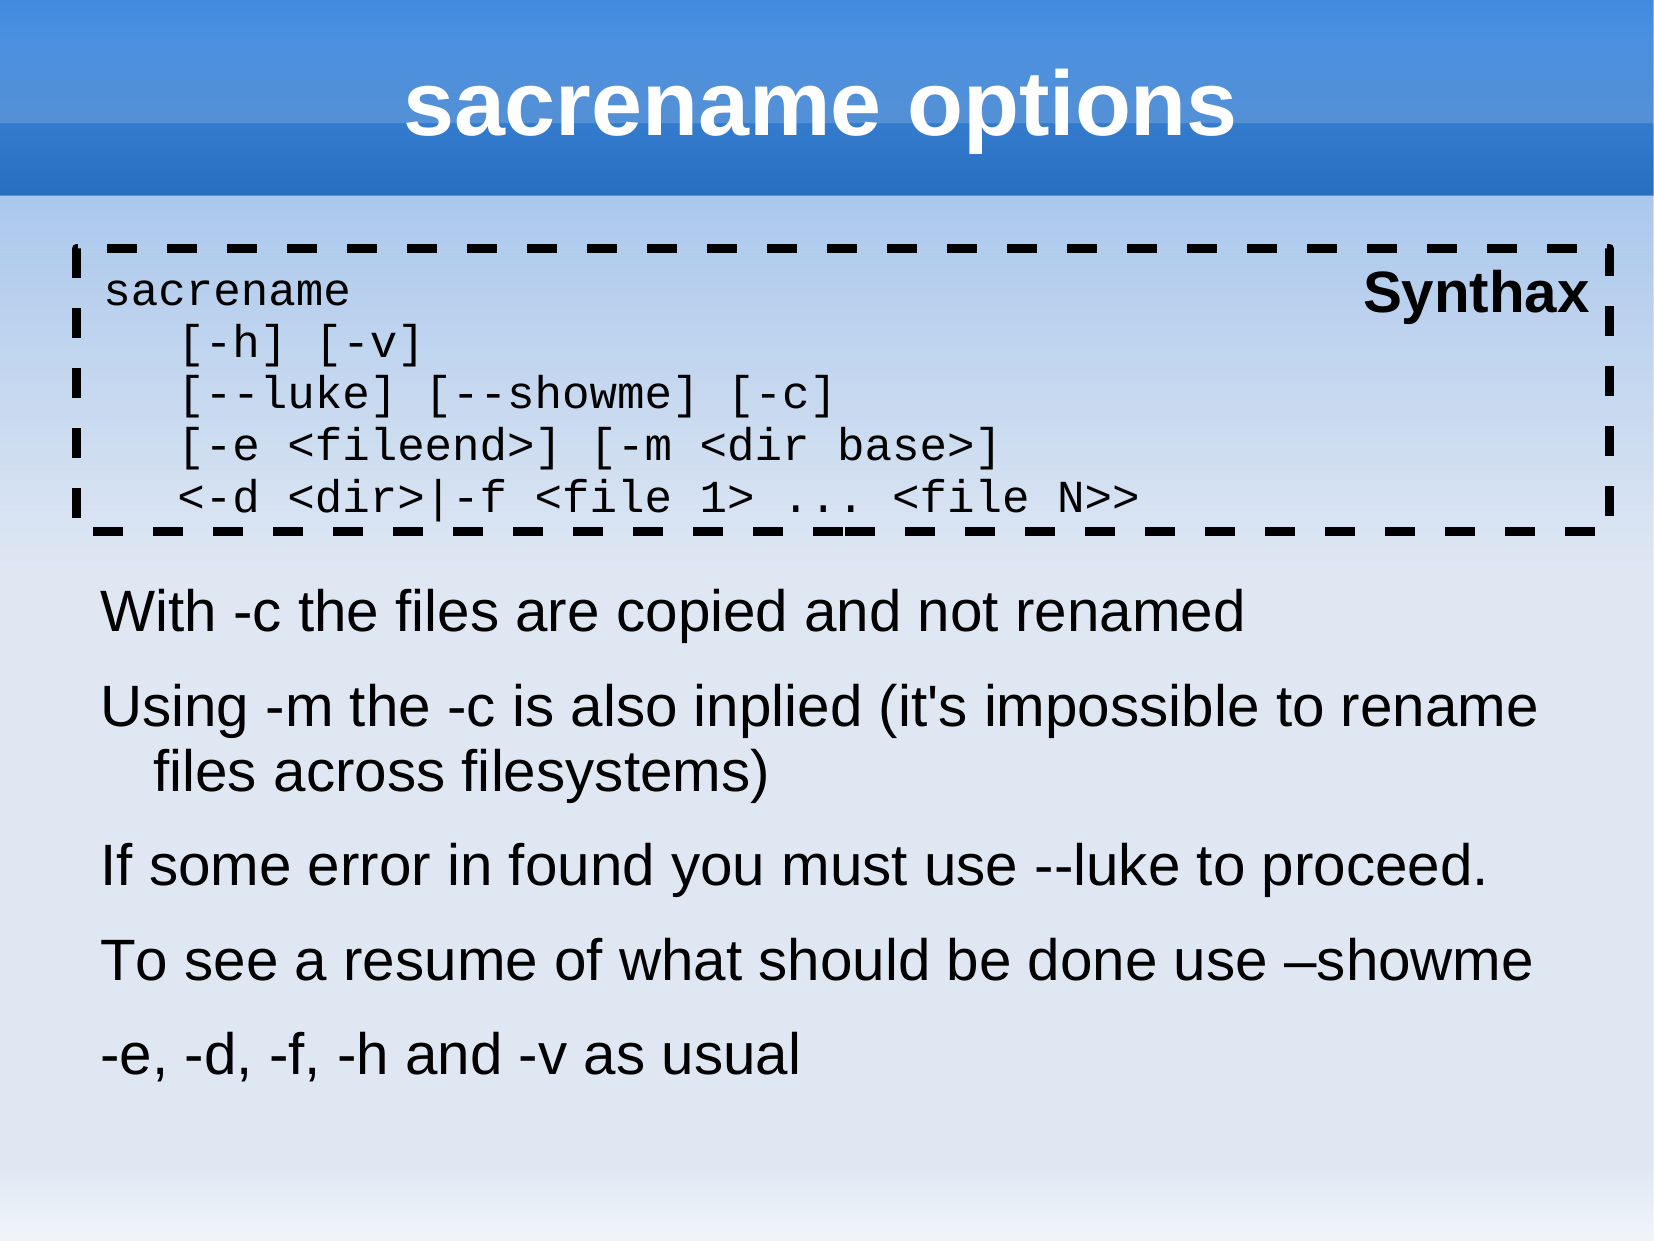

# sacrename options
Synthax
sacrename
	[-h] [-v]
	[--luke] [--showme] [-c]
	[-e <fileend>] [-m <dir base>]
	<-d <dir>|-f <file 1> ... <file N>>
With -c the files are copied and not renamed
Using -m the -c is also inplied (it's impossible to rename files across filesystems)
If some error in found you must use --luke to proceed.
To see a resume of what should be done use –showme
-e, -d, -f, -h and -v as usual